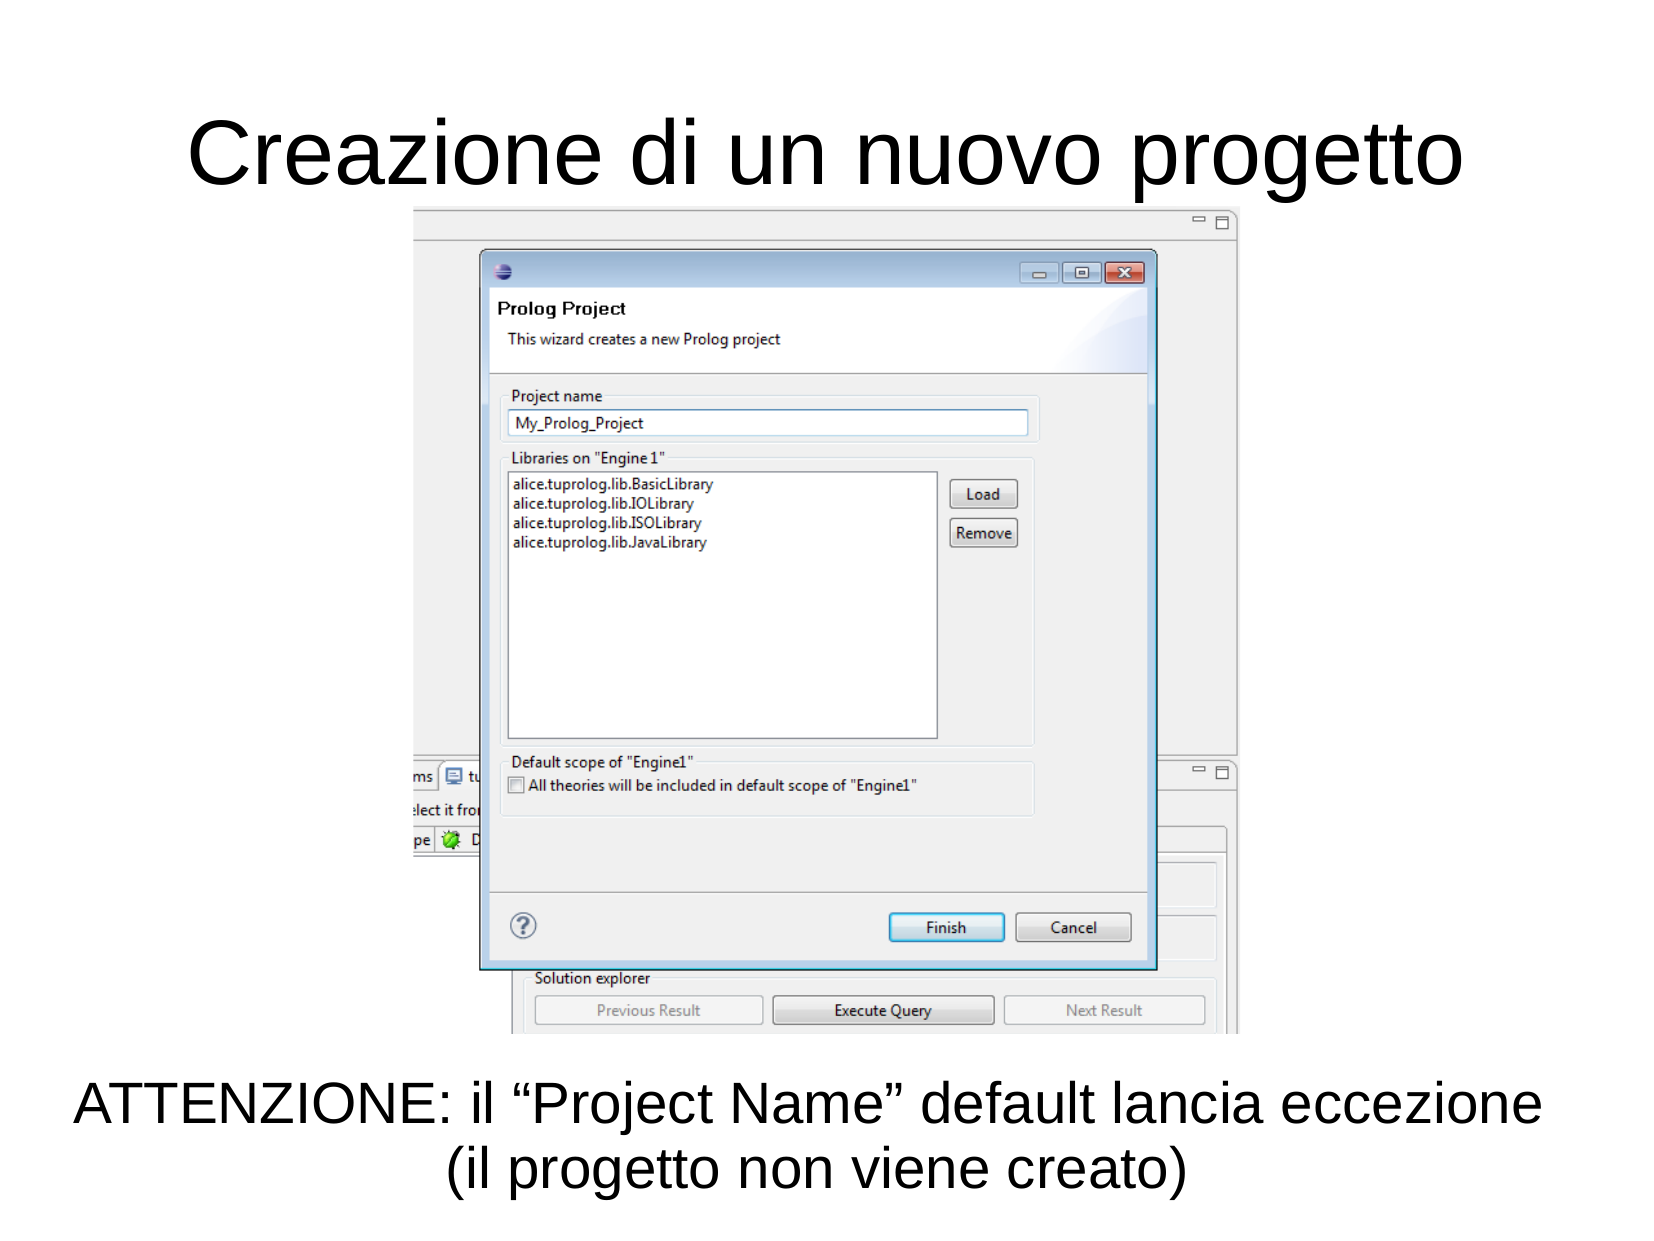

# Creazione di un nuovo progetto
ATTENZIONE: il “Project Name” default lancia eccezione
(il progetto non viene creato)